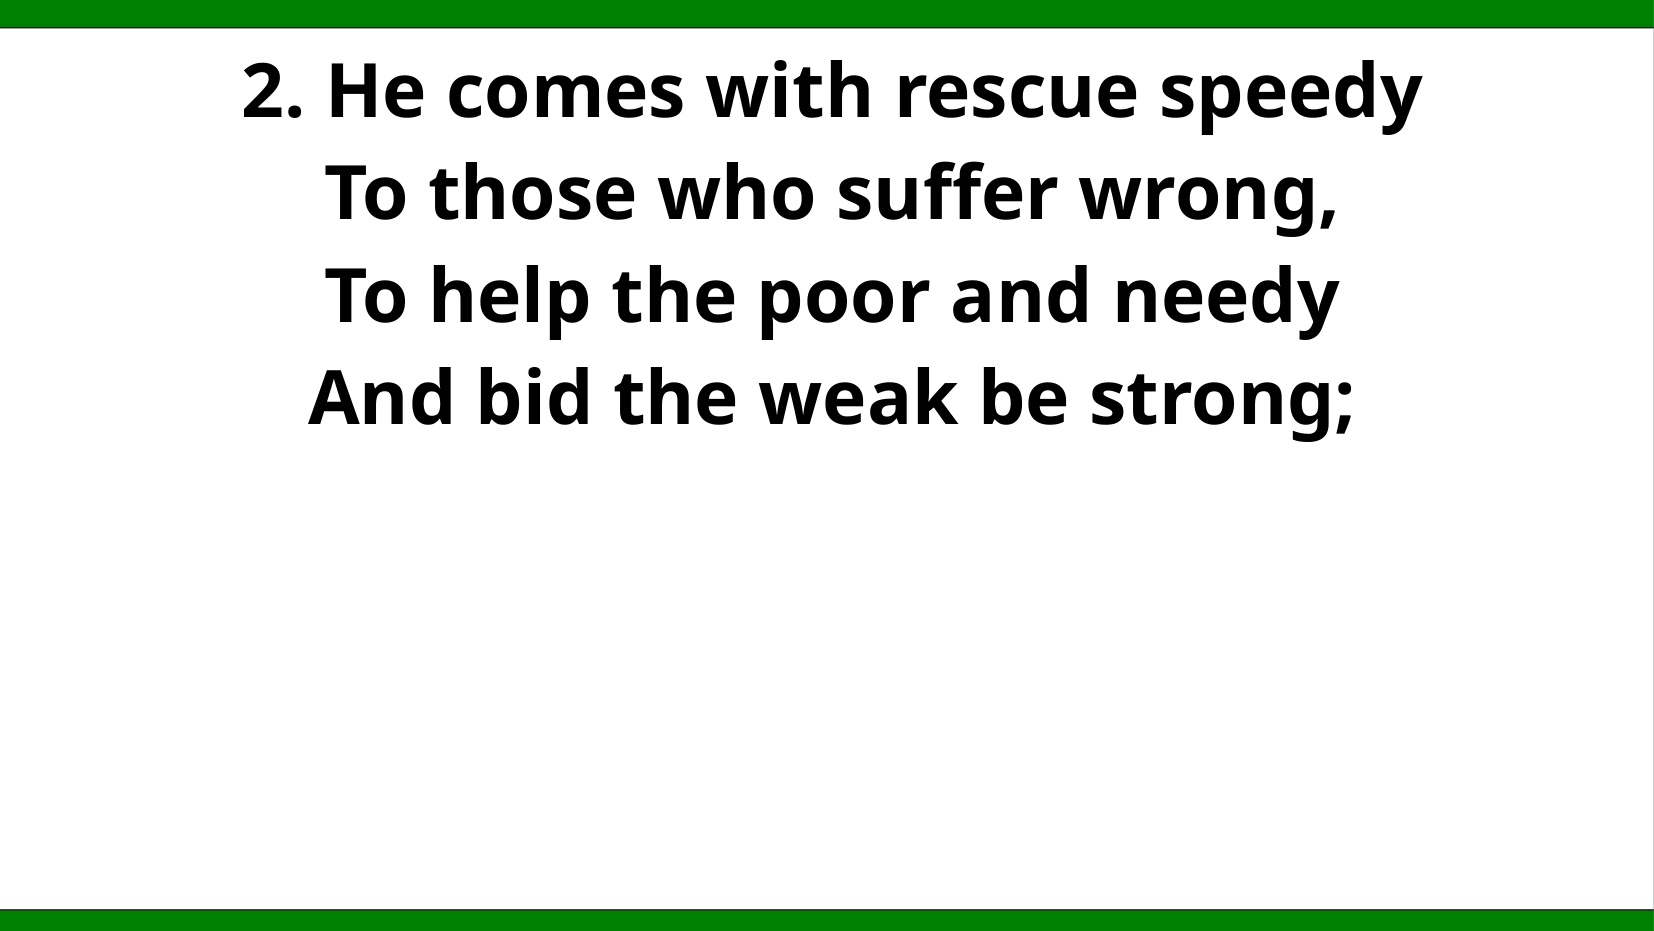

2. He comes with rescue speedy
To those who suffer wrong,
To help the poor and needy
And bid the weak be strong;